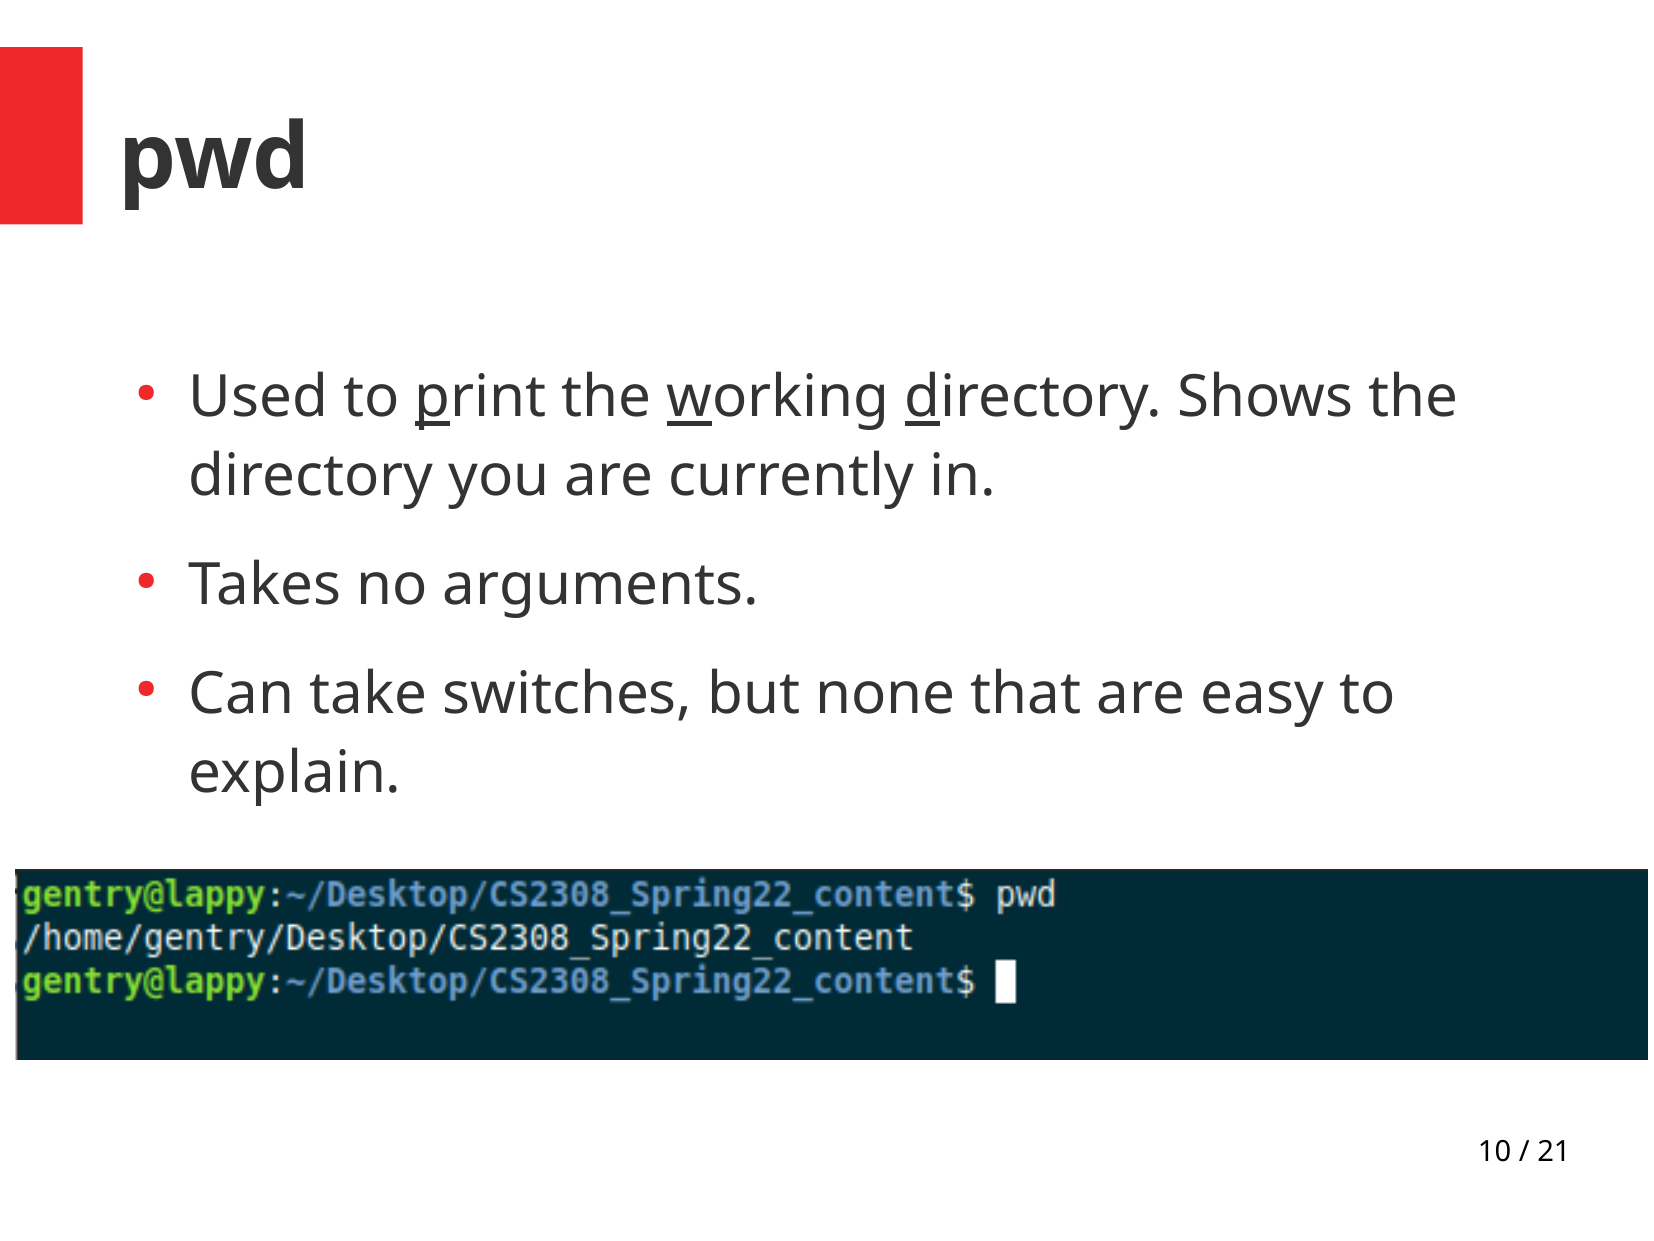

# pwd
Used to print the working directory. Shows the directory you are currently in.
Takes no arguments.
Can take switches, but none that are easy to explain.
10